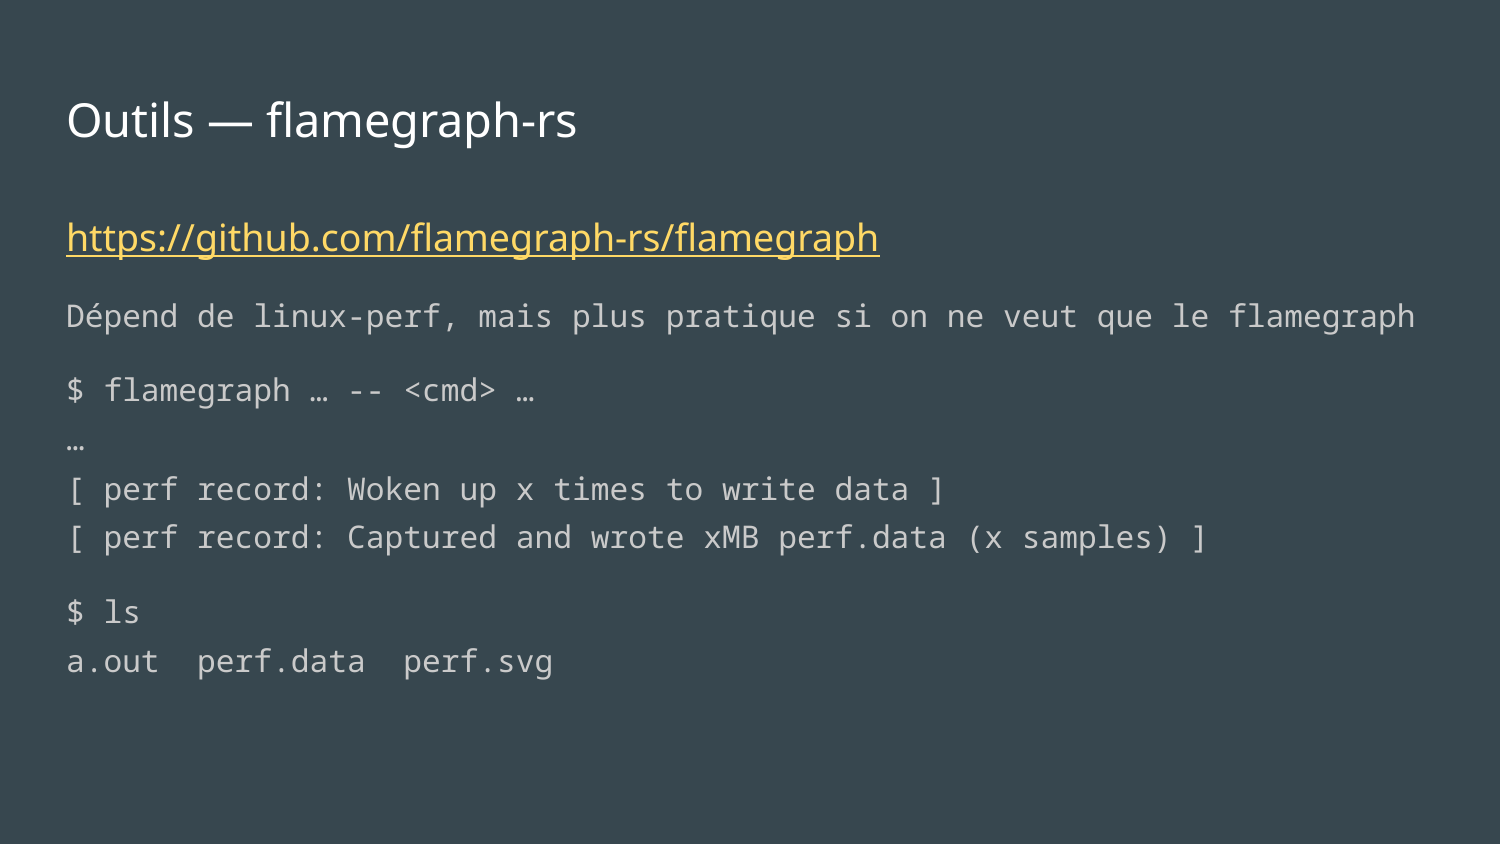

# Outils — flamegraph-rs
https://github.com/flamegraph-rs/flamegraph
Dépend de linux-perf, mais plus pratique si on ne veut que le flamegraph
$ flamegraph … -- <cmd> …
…
[ perf record: Woken up x times to write data ]
[ perf record: Captured and wrote xMB perf.data (x samples) ]
$ ls
a.out perf.data perf.svg